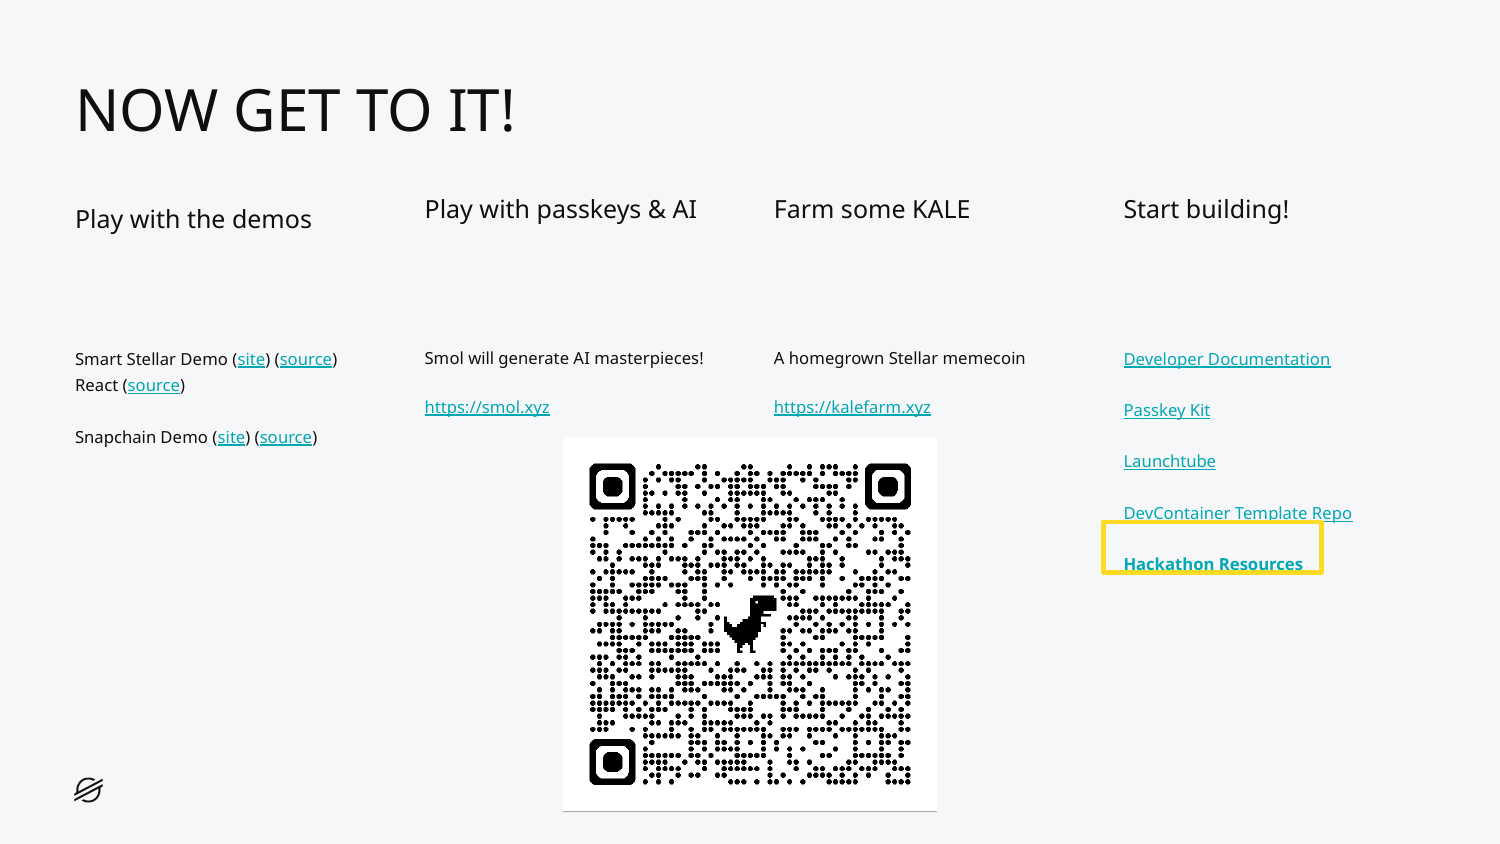

# NOW GET TO IT!
Play with the demos
Play with passkeys & AI
Farm some KALE
Start building!
Smart Stellar Demo (site) (source)
React (source)
Snapchain Demo (site) (source)
Smol will generate AI masterpieces!
https://smol.xyz
A homegrown Stellar memecoin
https://kalefarm.xyz
Developer Documentation
Passkey Kit
Launchtube
DevContainer Template Repo
Hackathon Resources